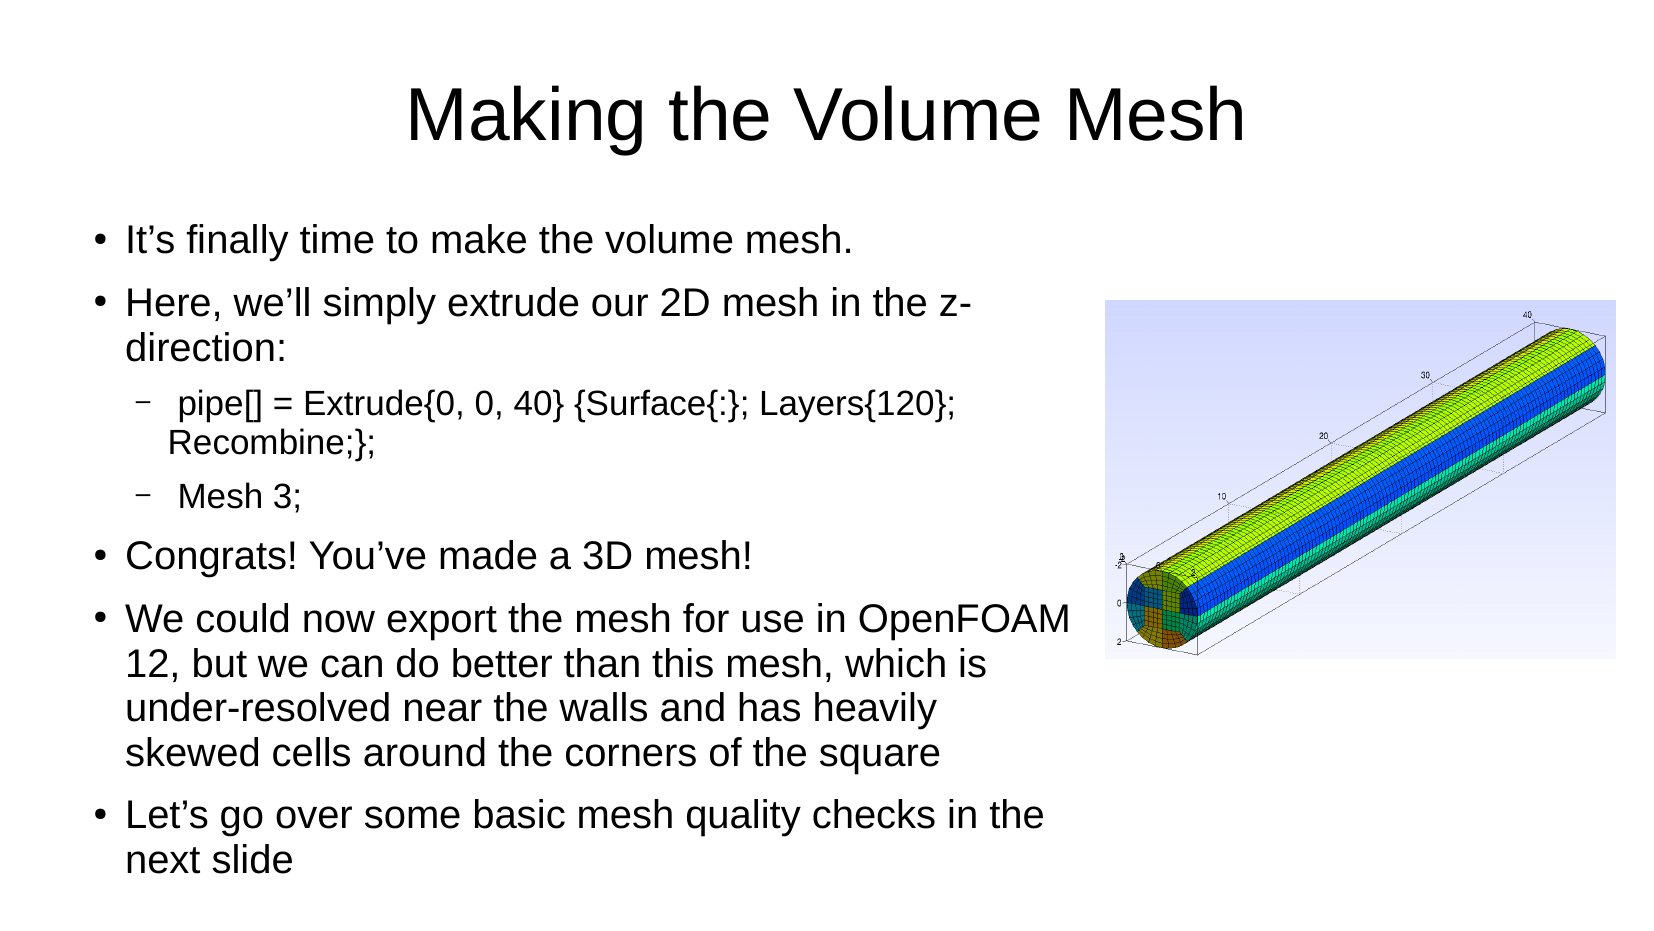

# Making the Volume Mesh
It’s finally time to make the volume mesh.
Here, we’ll simply extrude our 2D mesh in the z-direction:
 pipe[] = Extrude{0, 0, 40} {Surface{:}; Layers{120}; Recombine;};
 Mesh 3;
Congrats! You’ve made a 3D mesh!
We could now export the mesh for use in OpenFOAM 12, but we can do better than this mesh, which is under-resolved near the walls and has heavily skewed cells around the corners of the square
Let’s go over some basic mesh quality checks in the next slide